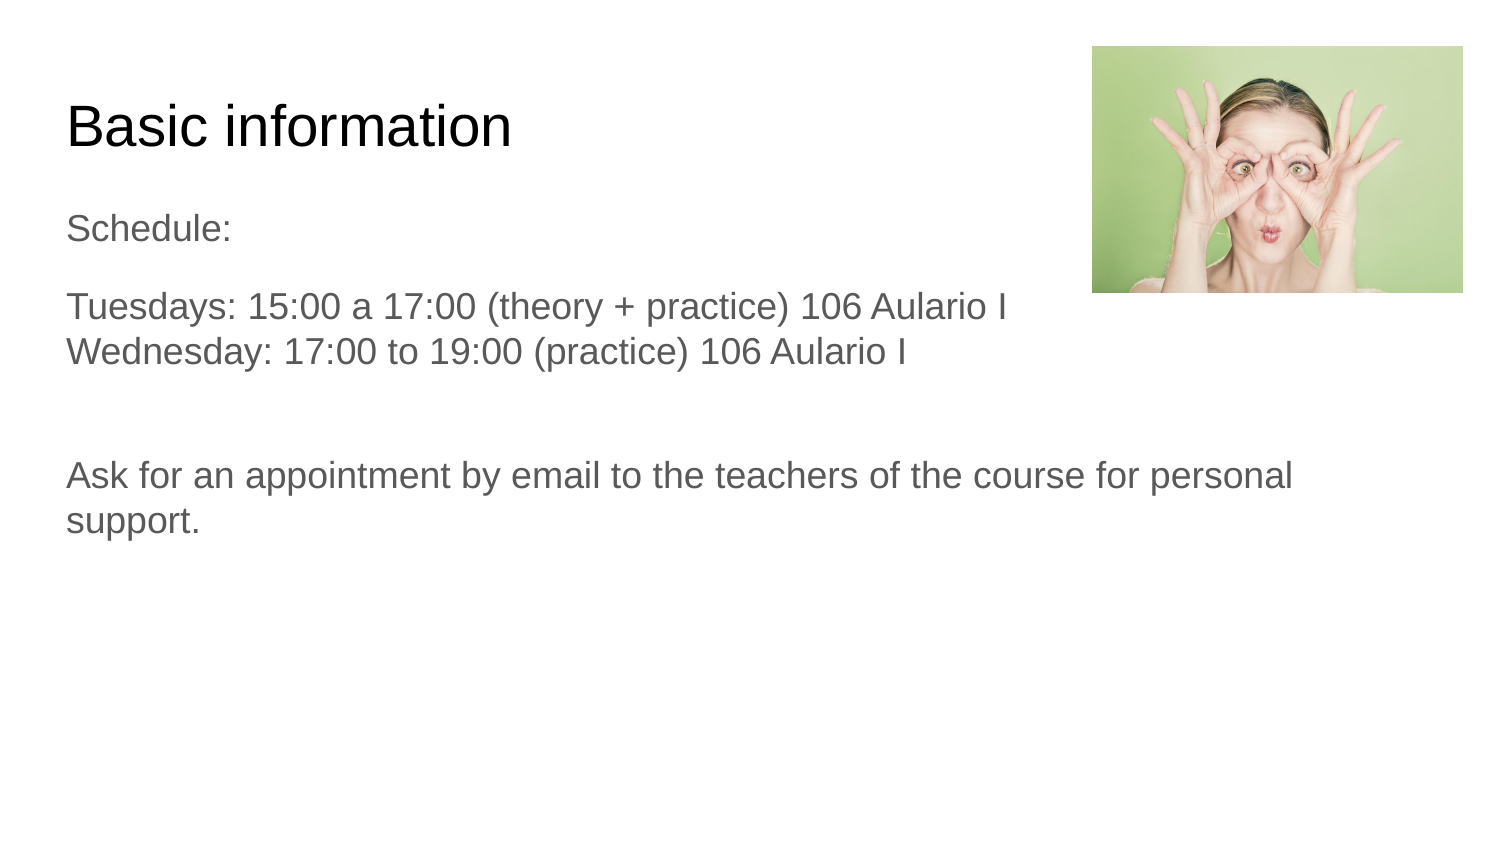

# Basic information
Schedule:
Tuesdays: 15:00 a 17:00 (theory + practice) 106 Aulario I
Wednesday: 17:00 to 19:00 (practice) 106 Aulario I
Ask for an appointment by email to the teachers of the course for personal support.